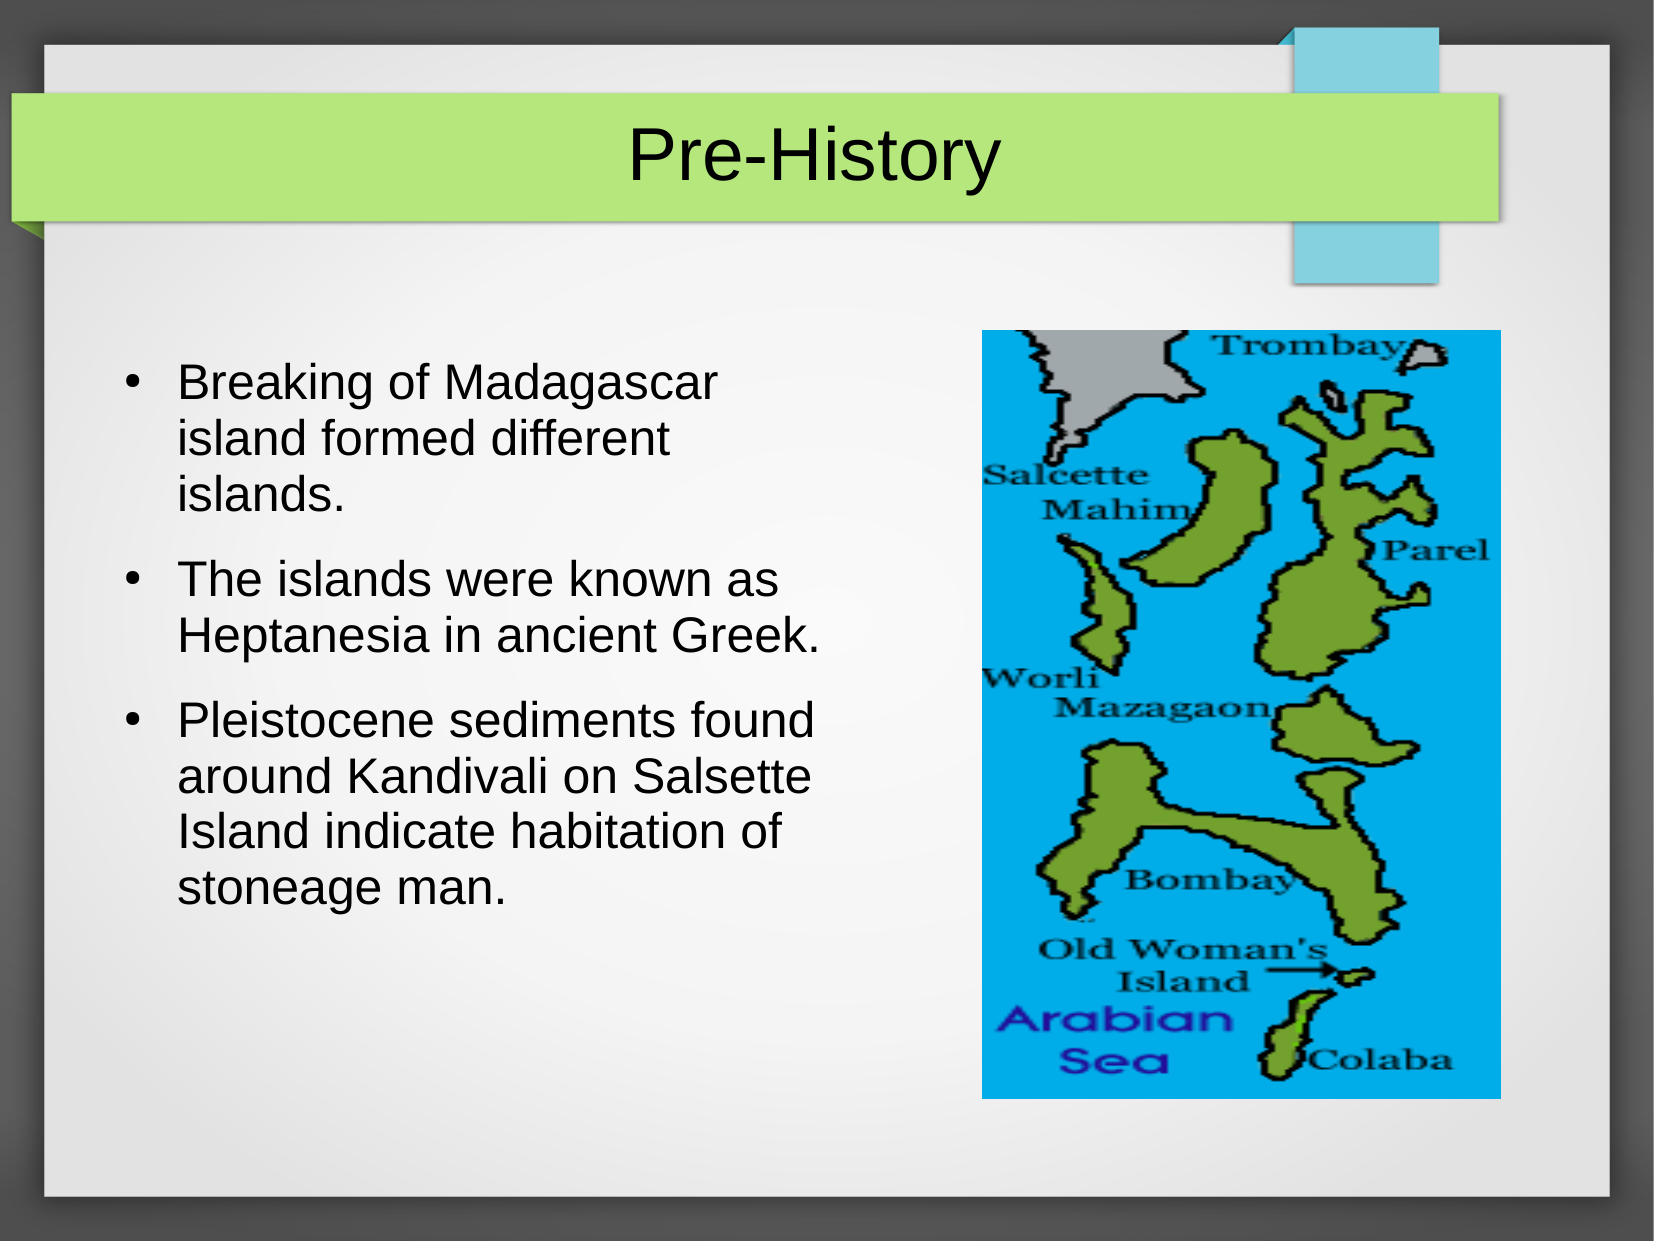

# Pre-History
Breaking of Madagascar island formed different islands.
The islands were known as Heptanesia in ancient Greek.
Pleistocene sediments found around Kandivali on Salsette Island indicate habitation of stoneage man.